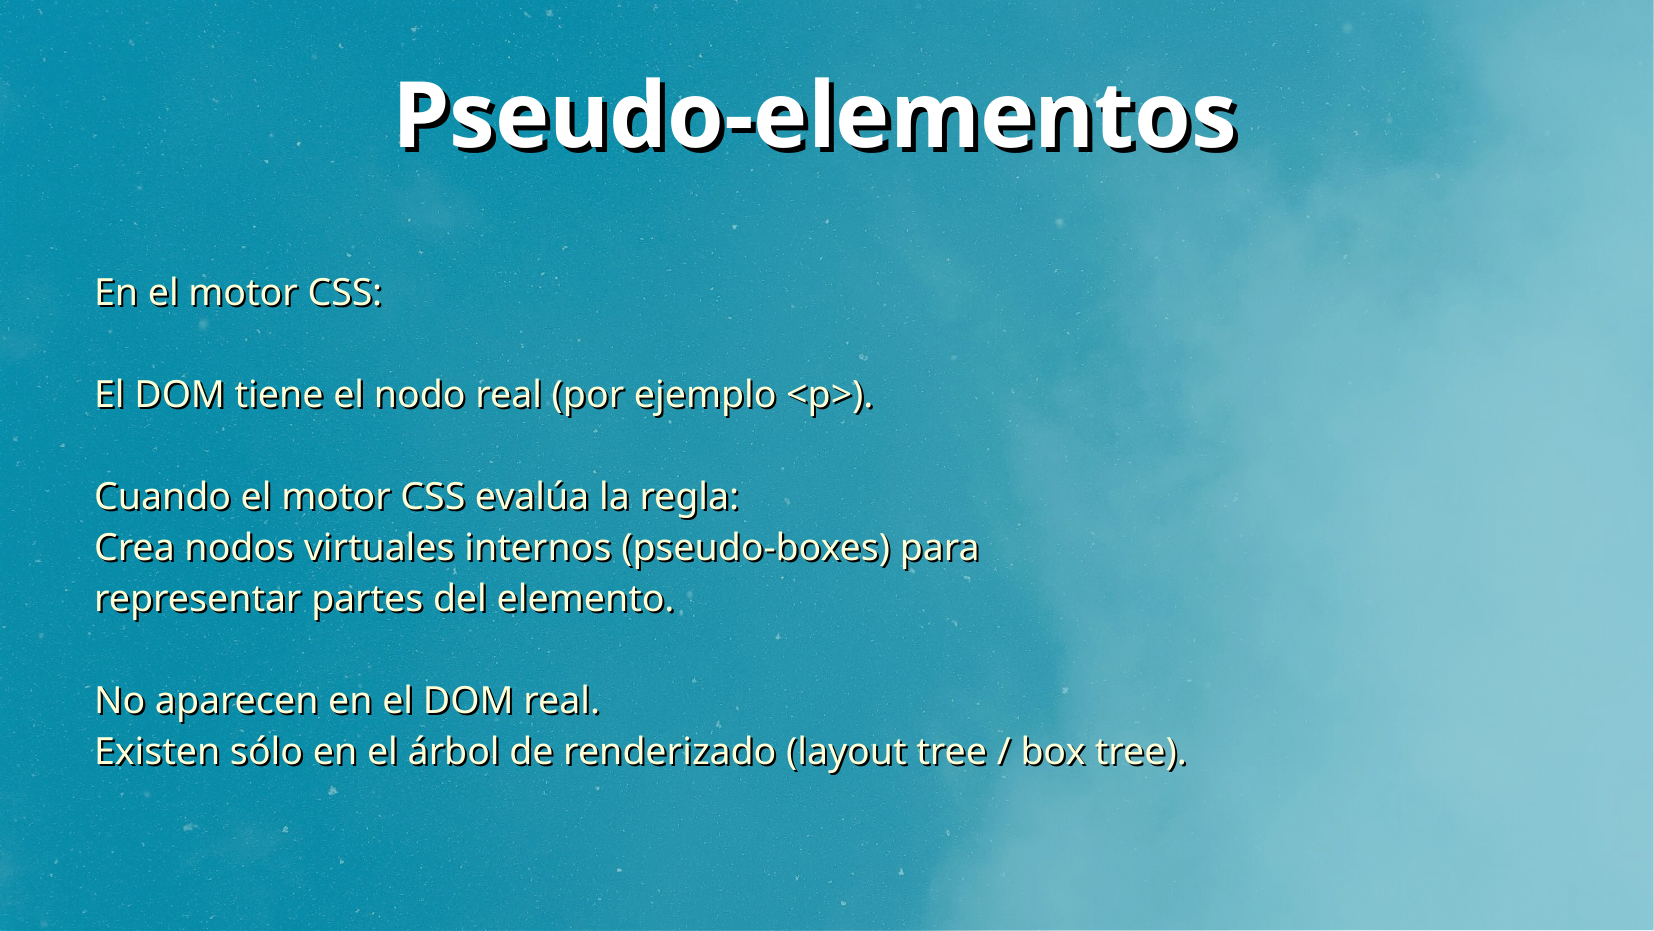

# Pseudo-elementos
En el motor CSS:
El DOM tiene el nodo real (por ejemplo <p>).
Cuando el motor CSS evalúa la regla:
Crea nodos virtuales internos (pseudo-boxes) para representar partes del elemento.
No aparecen en el DOM real.
Existen sólo en el árbol de renderizado (layout tree / box tree).